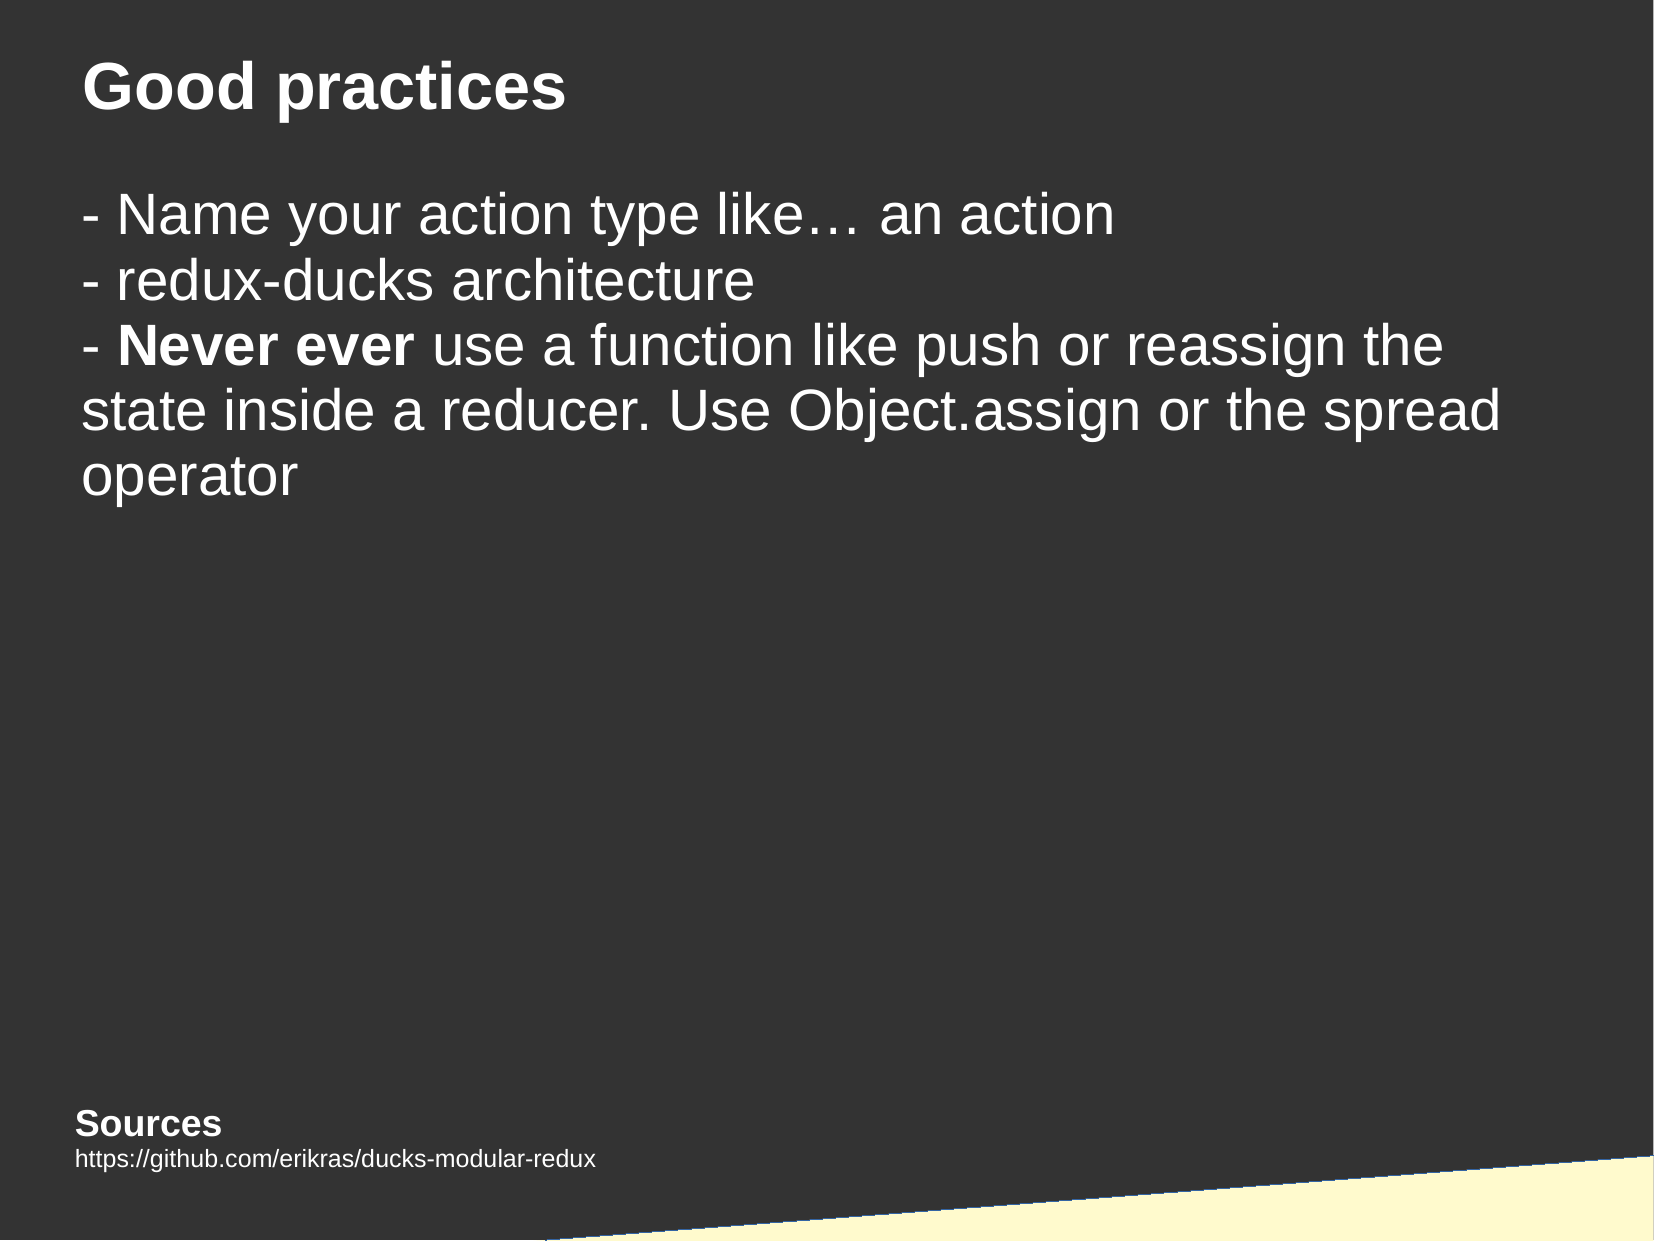

# Good practices
- Name your action type like… an action
- redux-ducks architecture
- Never ever use a function like push or reassign the state inside a reducer. Use Object.assign or the spread operator
Sources
https://github.com/erikras/ducks-modular-redux